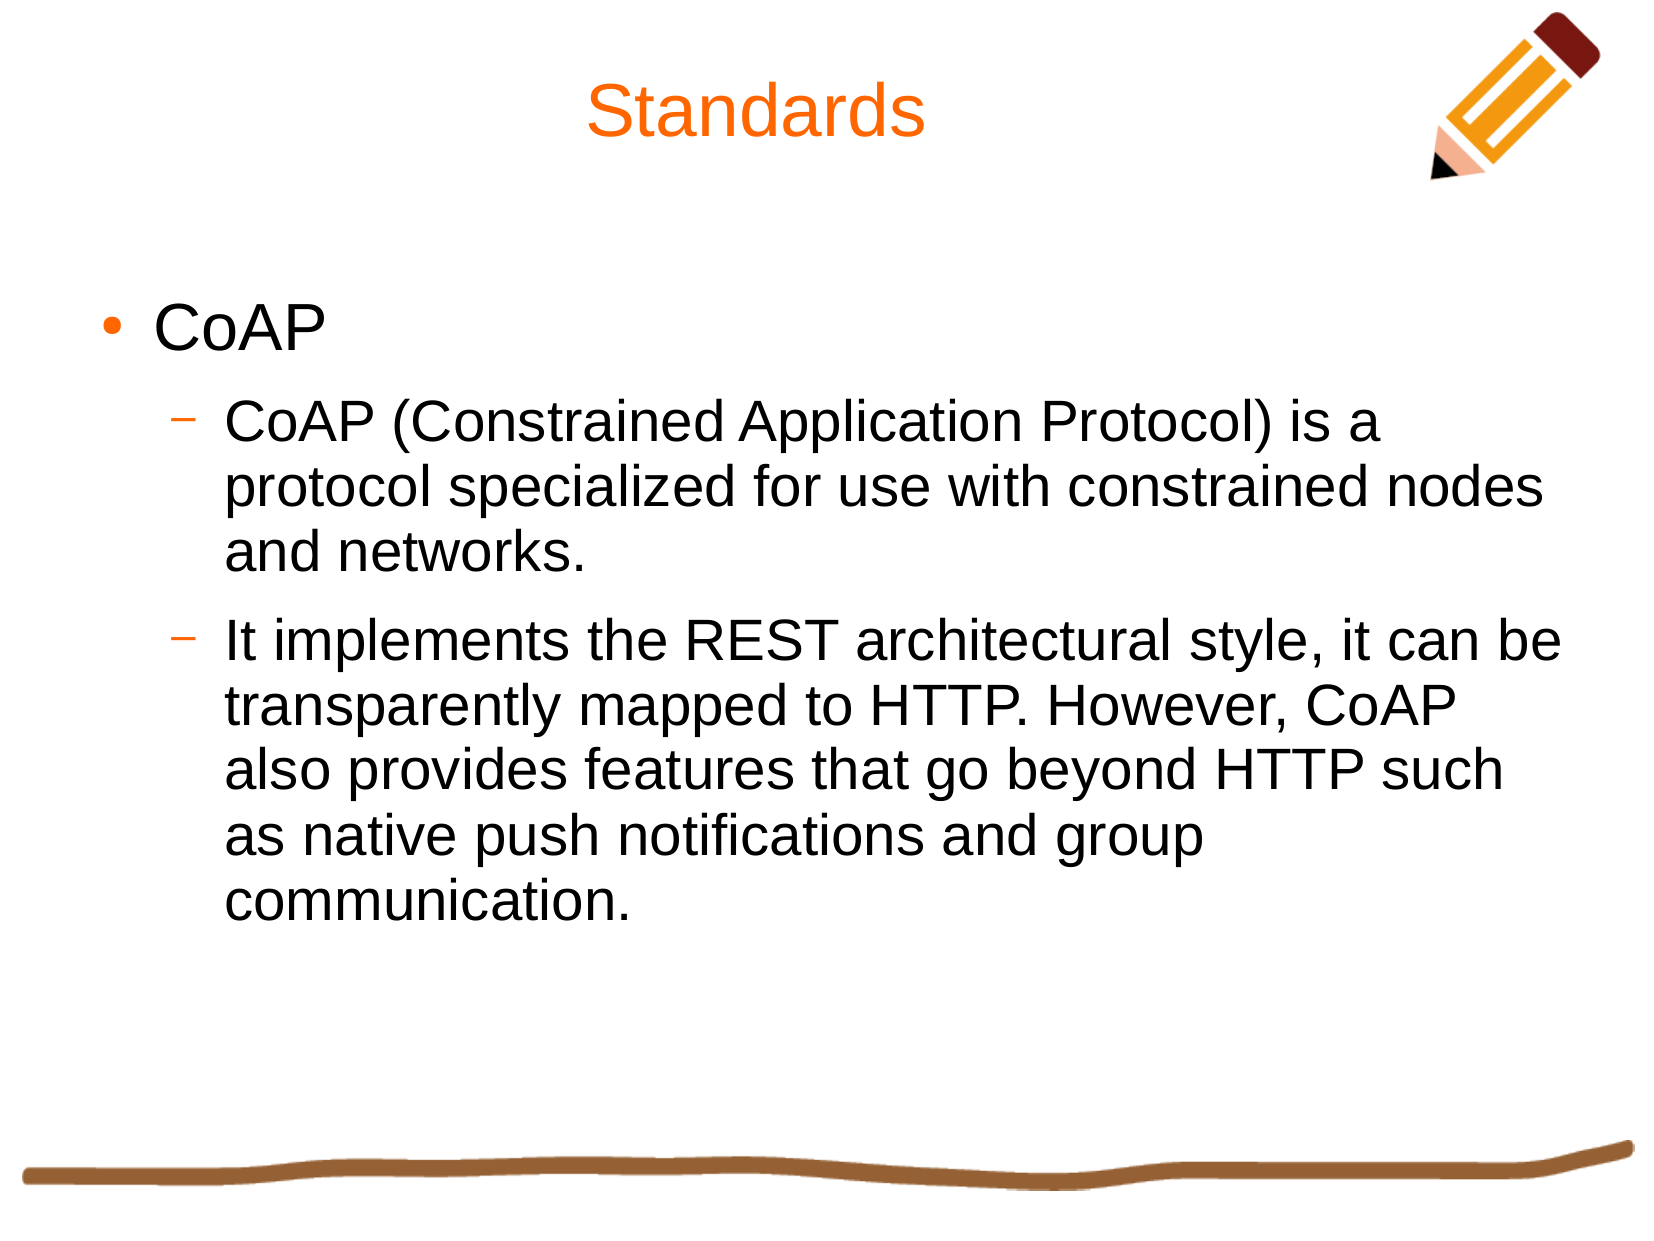

# Standards
CoAP
CoAP (Constrained Application Protocol) is a protocol specialized for use with constrained nodes and networks.
It implements the REST architectural style, it can be transparently mapped to HTTP. However, CoAP also provides features that go beyond HTTP such as native push notifications and group communication.